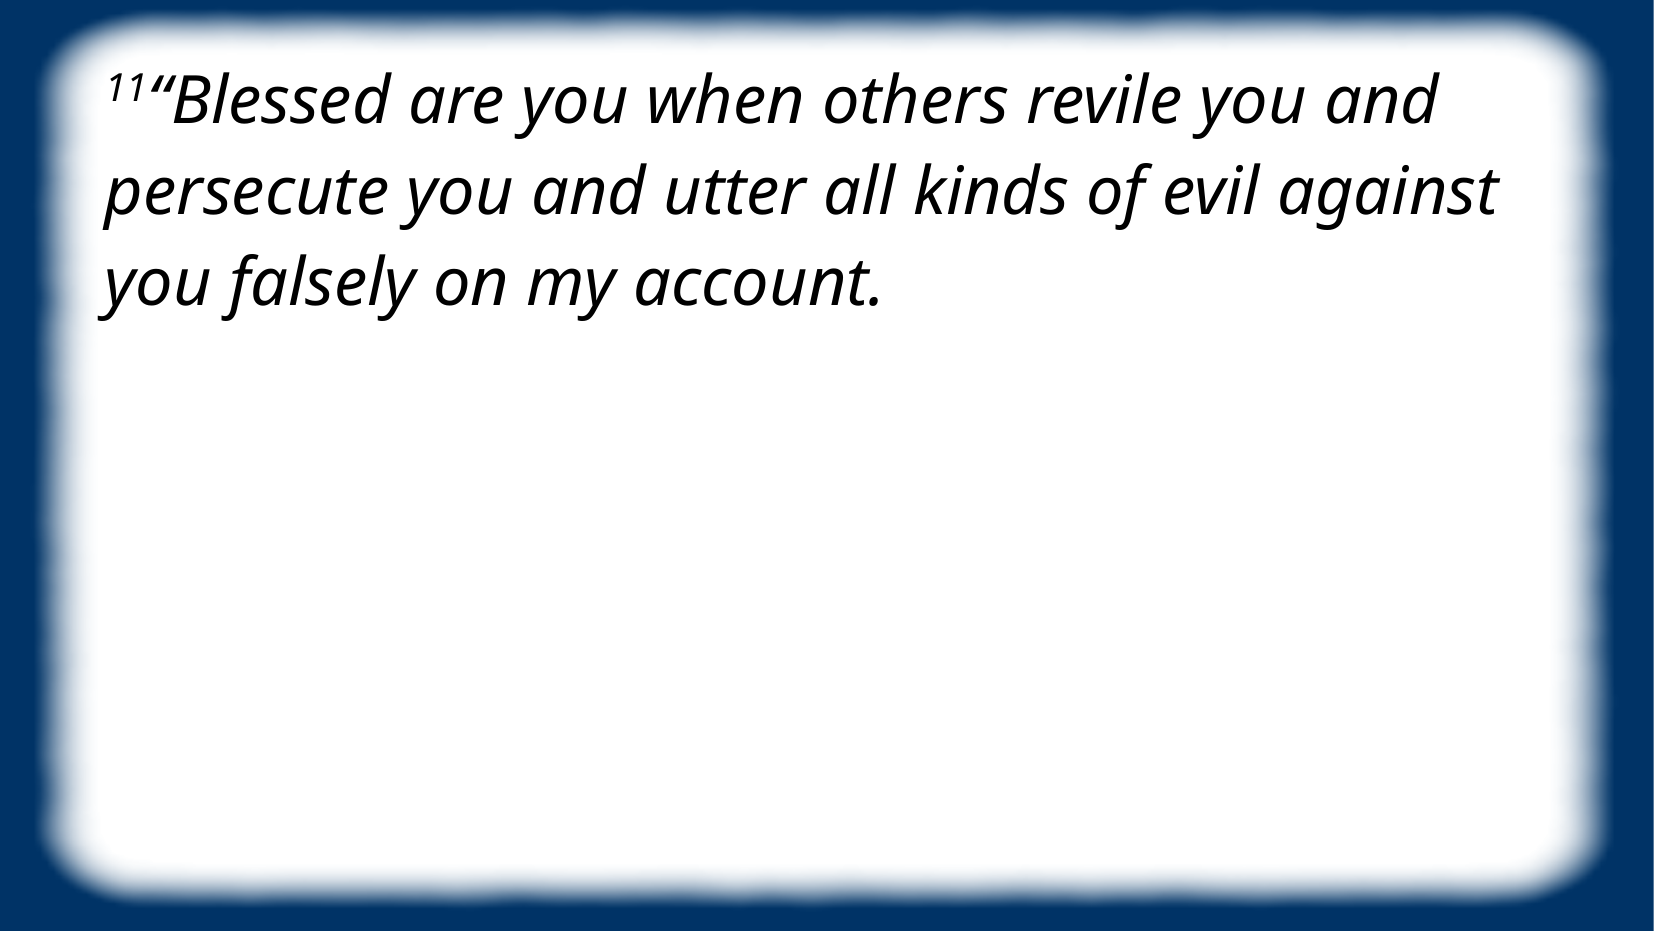

11“Blessed are you when others revile you and persecute you and utter all kinds of evil against you falsely on my account.